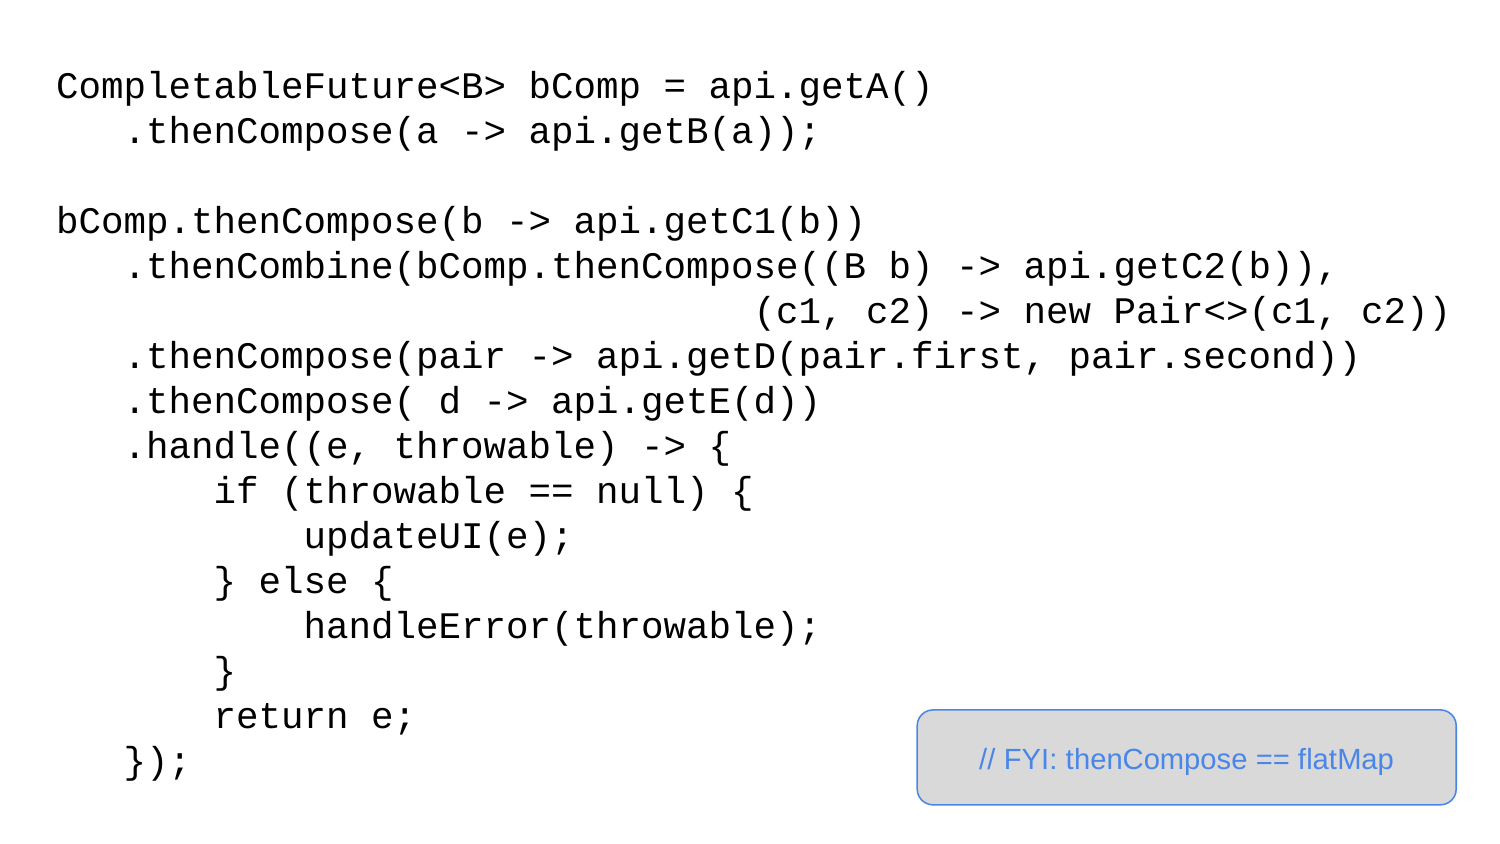

CompletableFuture<B> bComp = api.getA()
 .thenCompose(a -> api.getB(a));
bComp.thenCompose(b -> api.getC1(b))
 .thenCombine(bComp.thenCompose((B b) -> api.getC2(b)),
 (c1, c2) -> new Pair<>(c1, c2))
 .thenCompose(pair -> api.getD(pair.first, pair.second))
 .thenCompose( d -> api.getE(d))
 .handle((e, throwable) -> {
 if (throwable == null) {
 updateUI(e);
 } else {
 handleError(throwable);
 }
 return e;
 });
// FYI: thenCompose == flatMap